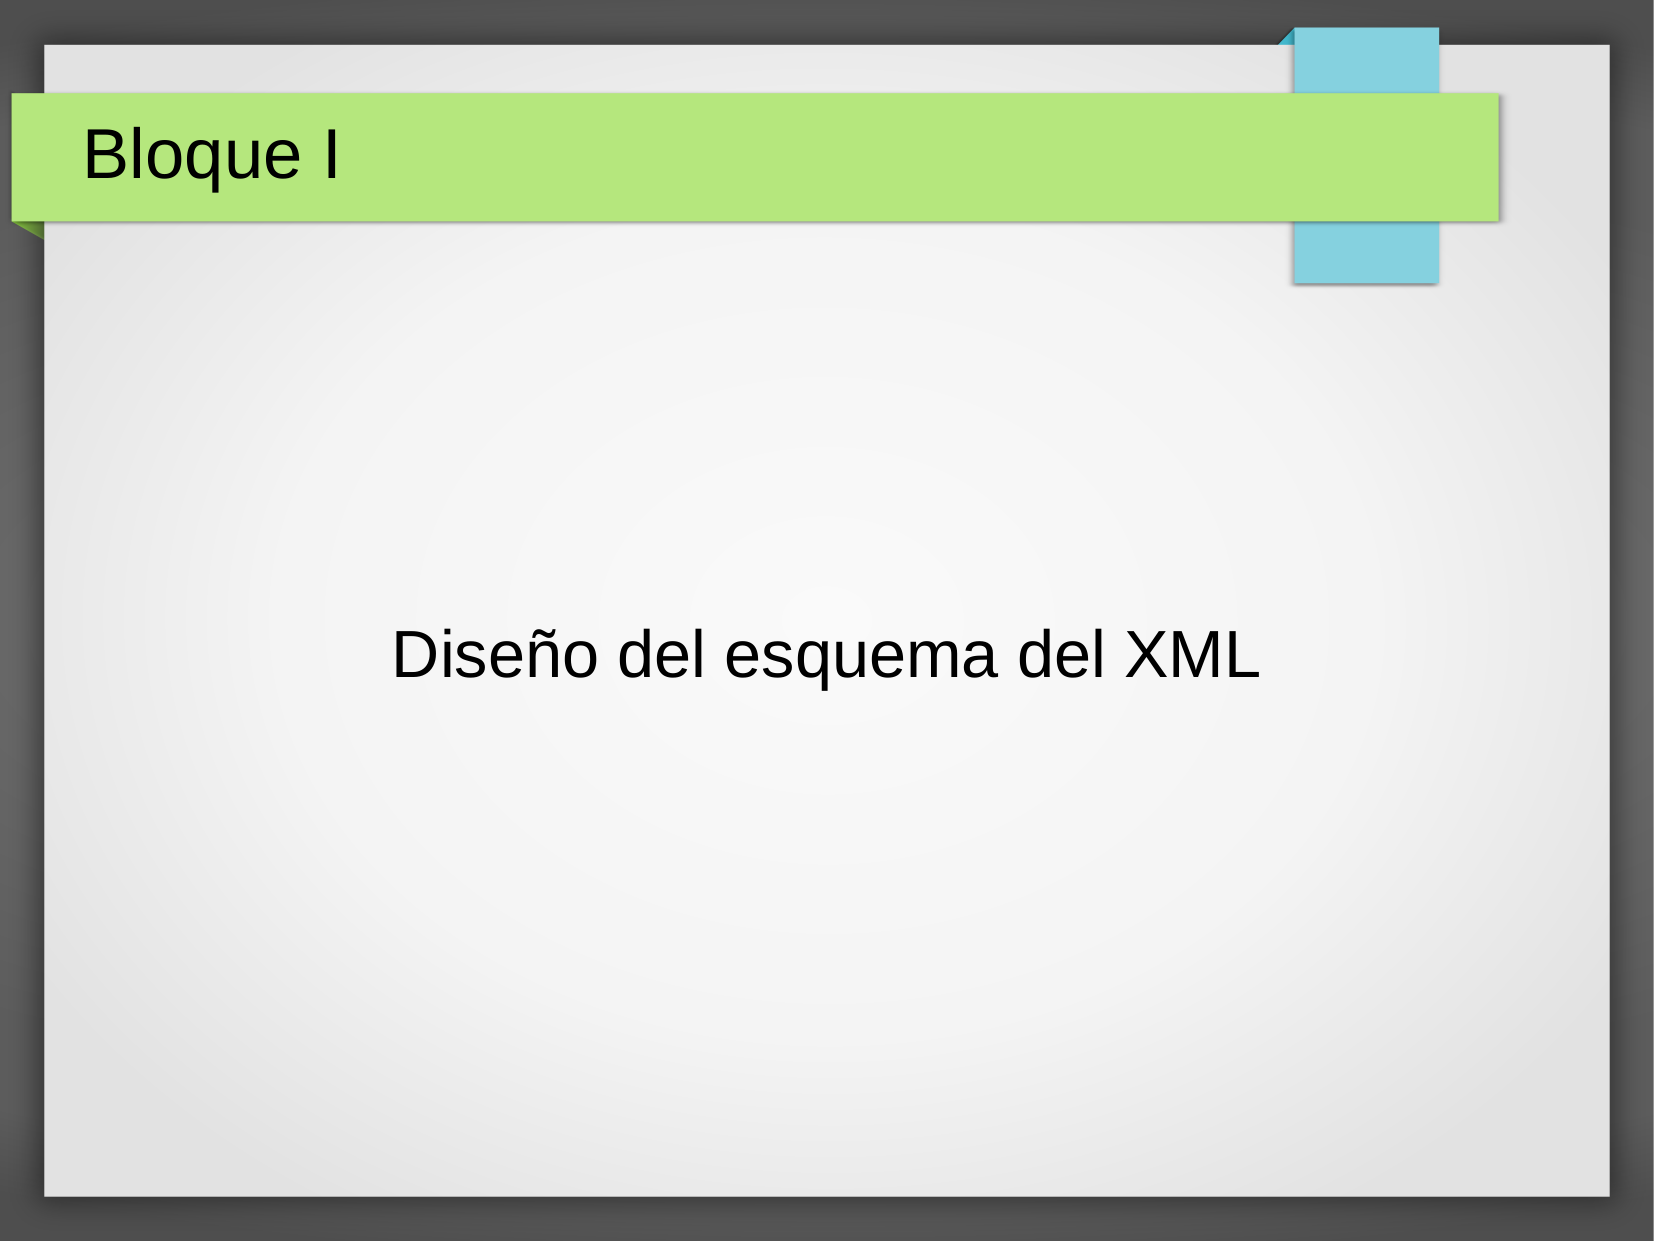

# Bloque I
Diseño del esquema del XML